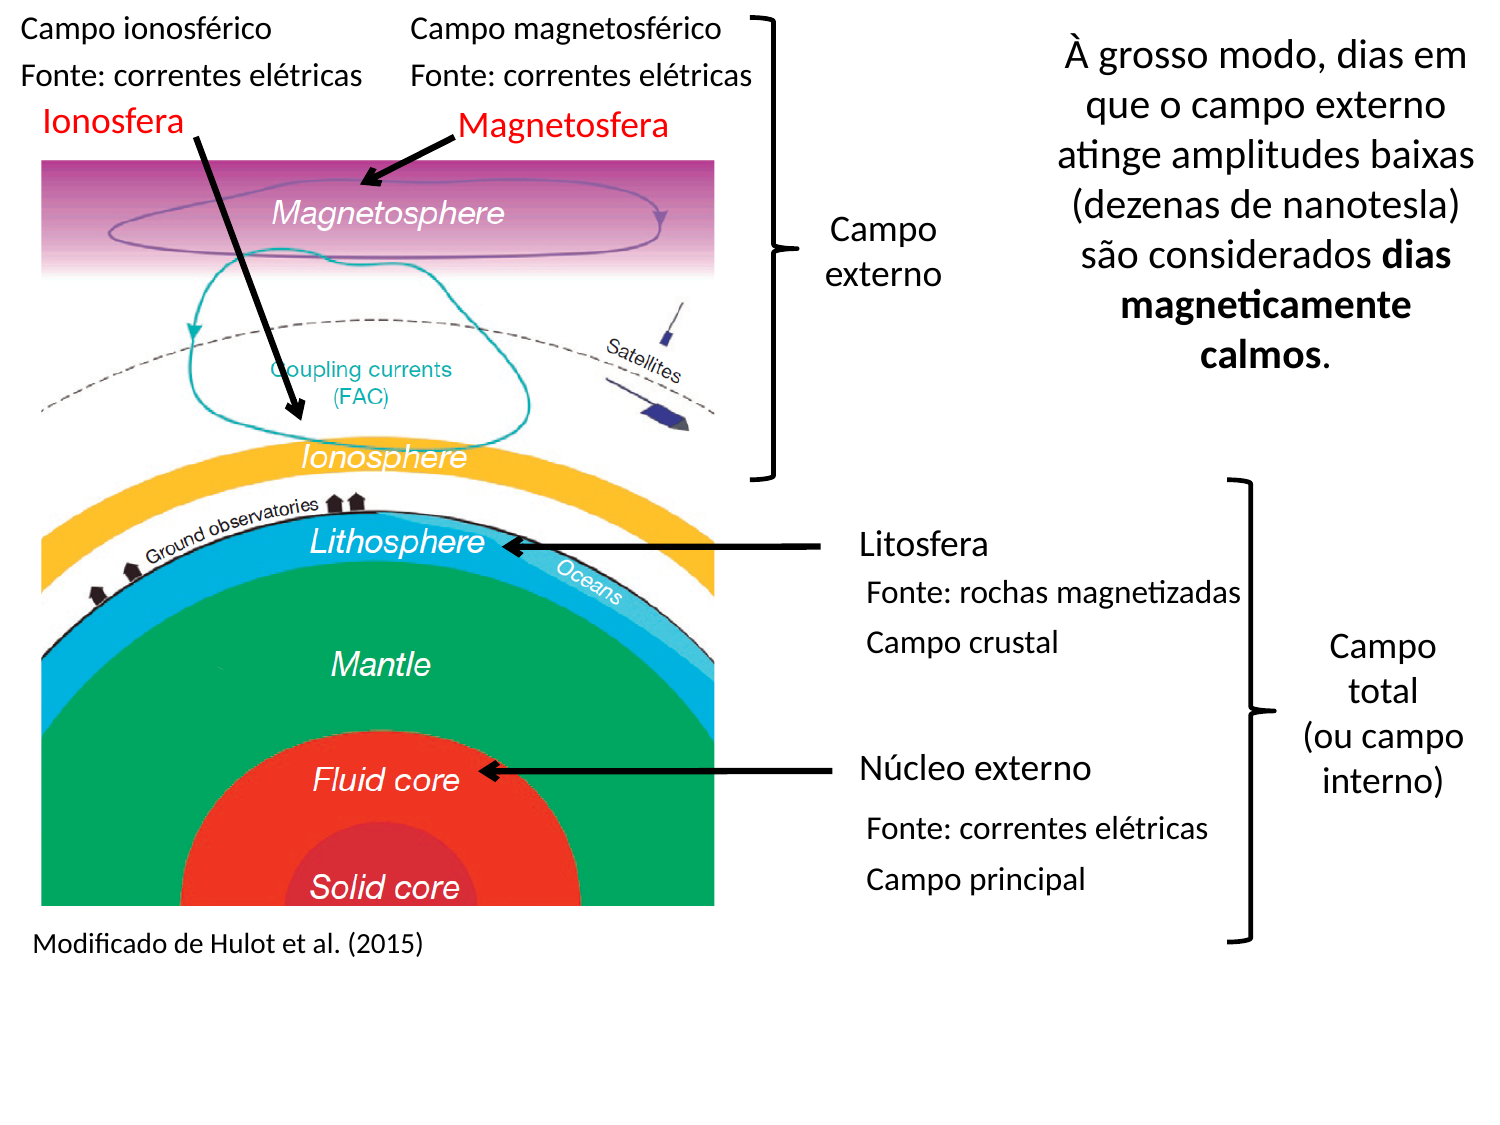

Campo magnetosférico
Campo ionosférico
À grosso modo, dias em que o campo externo atinge amplitudes baixas (dezenas de nanotesla) são considerados dias magneticamente calmos.
Fonte: correntes elétricas
Fonte: correntes elétricas
Ionosfera
Magnetosfera
Campo
externo
Litosfera
Fonte: rochas magnetizadas
Campo crustal
Campo total
(ou campo interno)
Núcleo externo
Fonte: correntes elétricas
Campo principal
Modificado de Hulot et al. (2015)